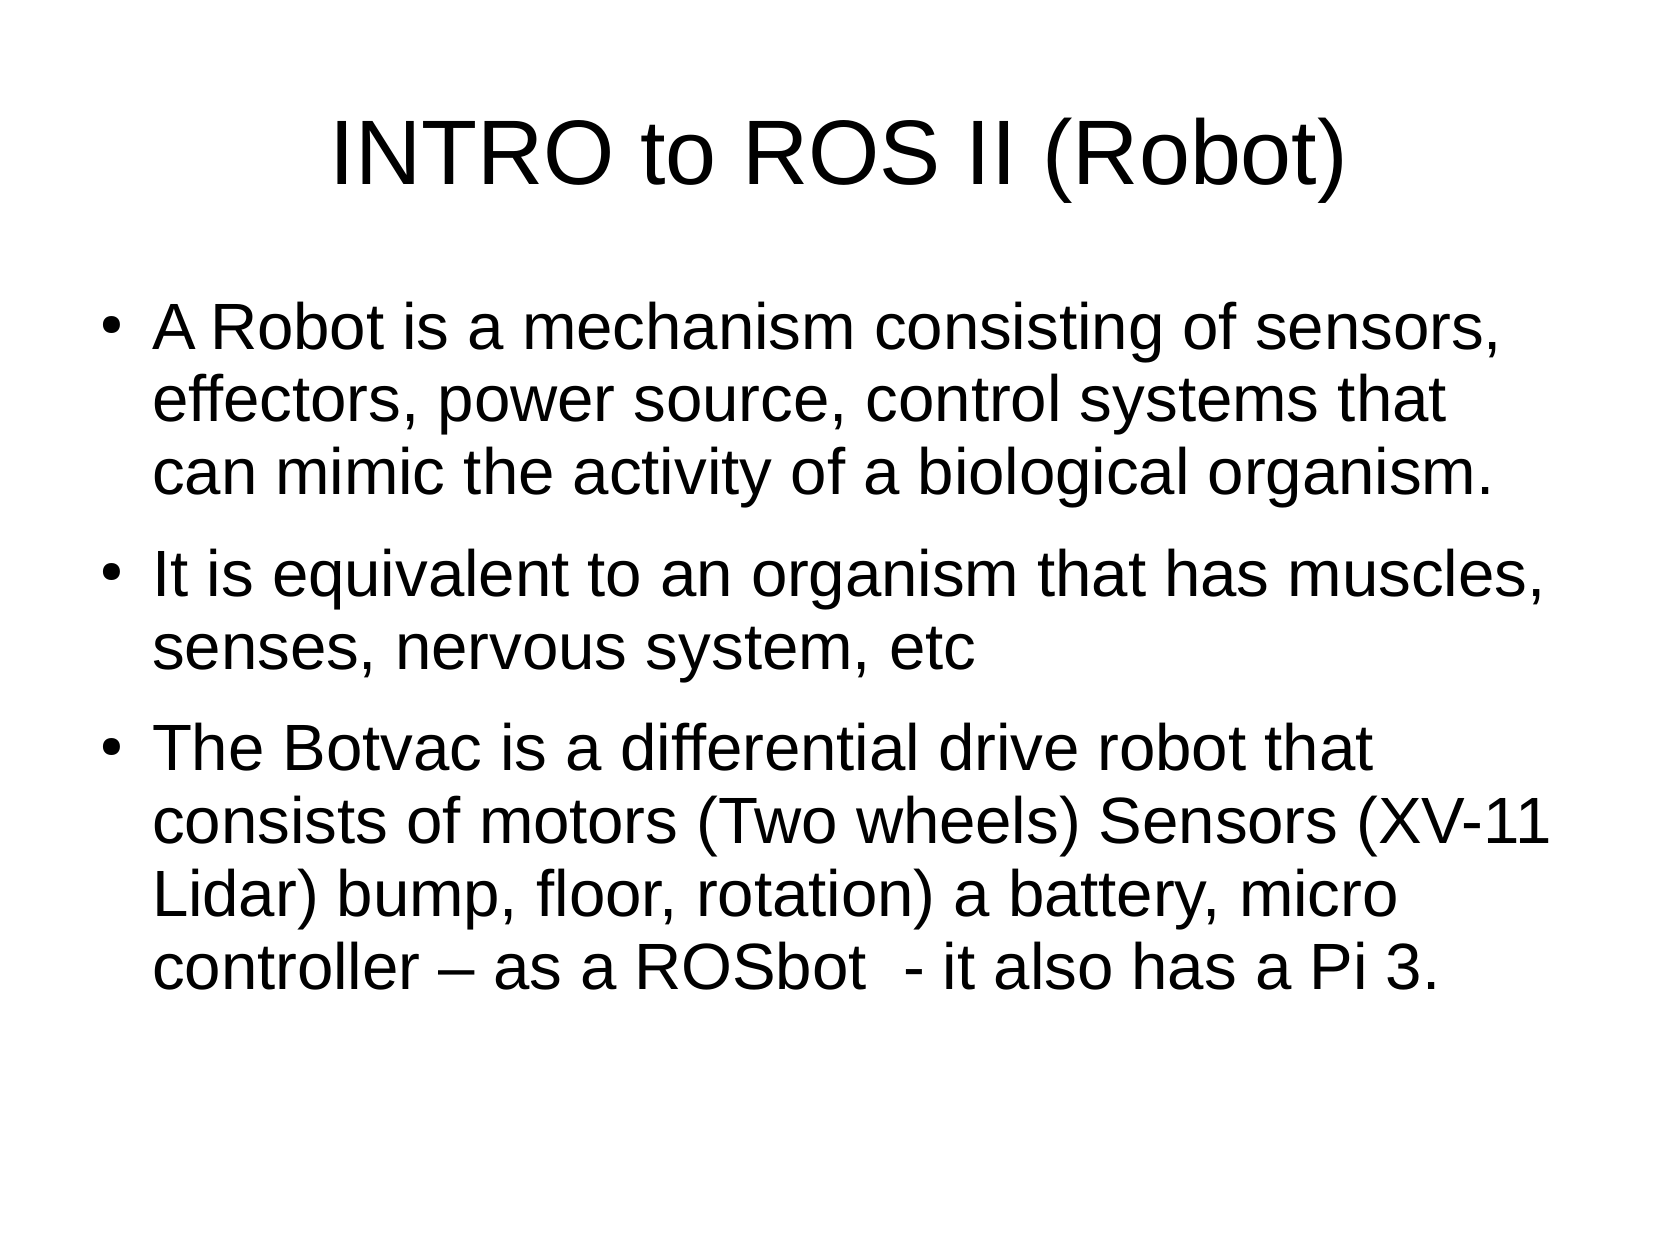

# INTRO to ROS II (Robot)
A Robot is a mechanism consisting of sensors, effectors, power source, control systems that can mimic the activity of a biological organism.
It is equivalent to an organism that has muscles, senses, nervous system, etc
The Botvac is a differential drive robot that consists of motors (Two wheels) Sensors (XV-11 Lidar) bump, floor, rotation) a battery, micro controller – as a ROSbot - it also has a Pi 3.